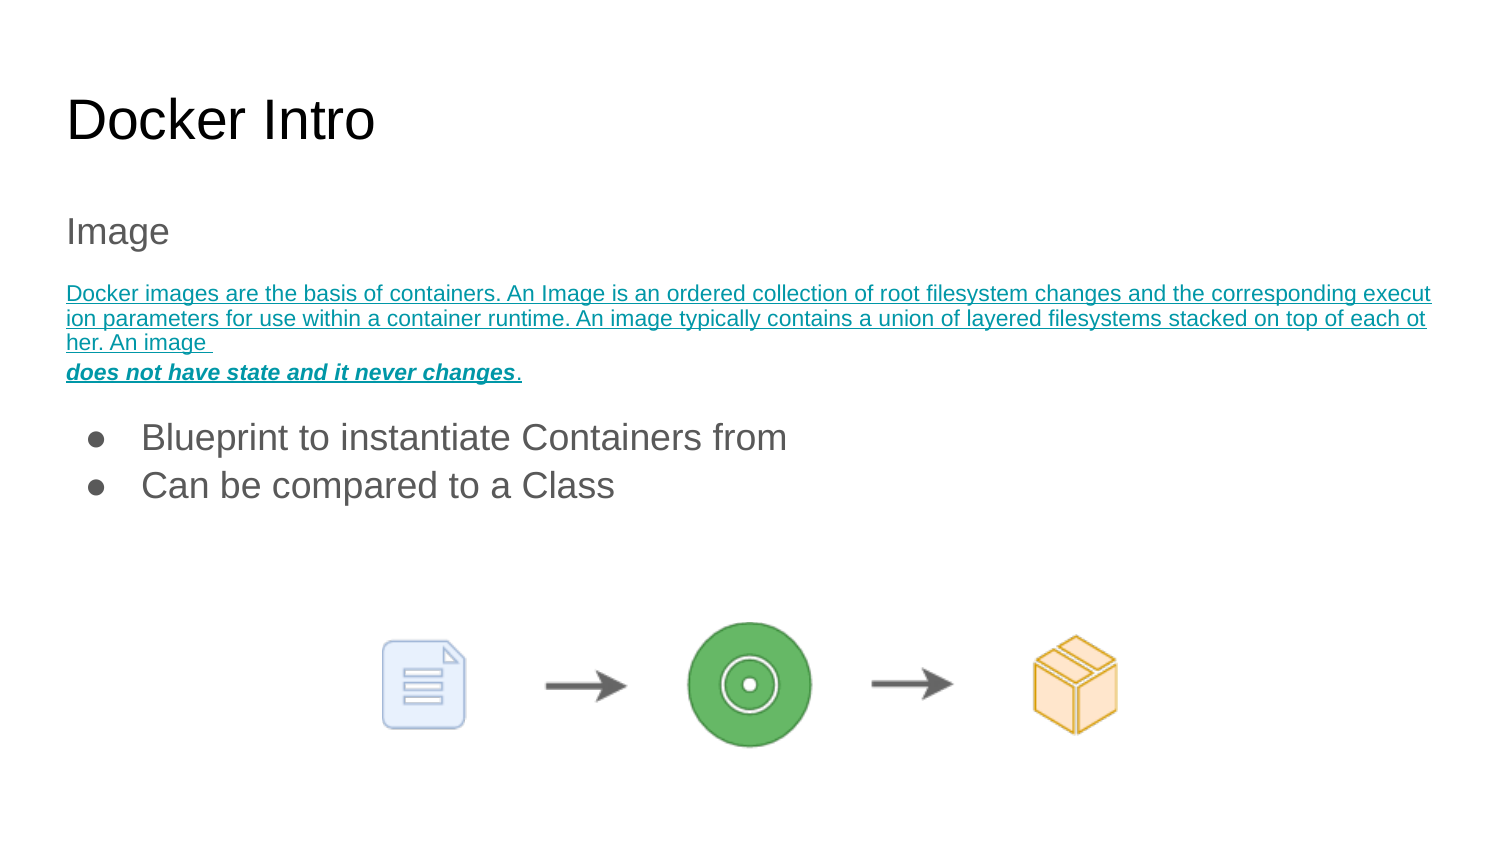

# Docker Intro
Image
Docker images are the basis of containers. An Image is an ordered collection of root filesystem changes and the corresponding execution parameters for use within a container runtime. An image typically contains a union of layered filesystems stacked on top of each other. An image does not have state and it never changes.
Blueprint to instantiate Containers from
Can be compared to a Class